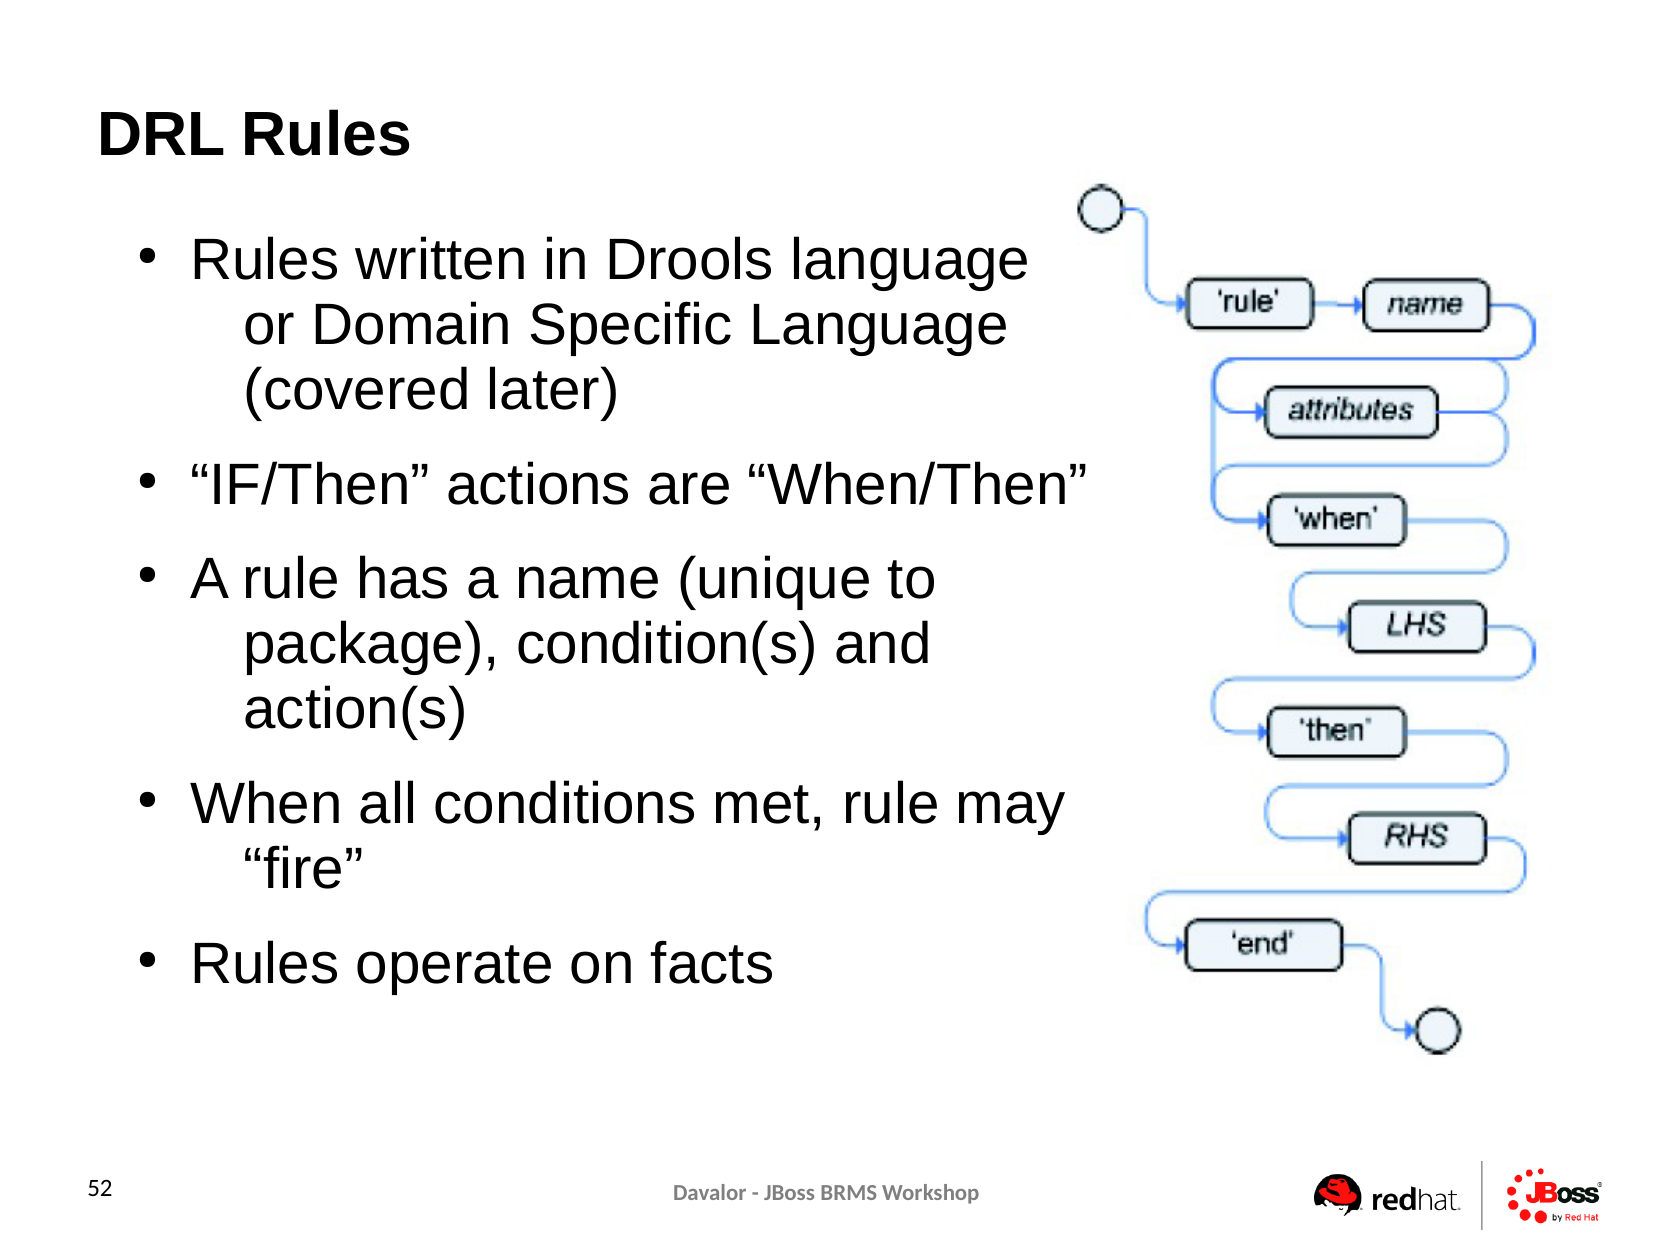

# DRL Rules
Rules written in Drools language or Domain Specific Language (covered later)
“IF/Then” actions are “When/Then”
A rule has a name (unique to package), condition(s) and action(s)
When all conditions met, rule may “fire”
Rules operate on facts